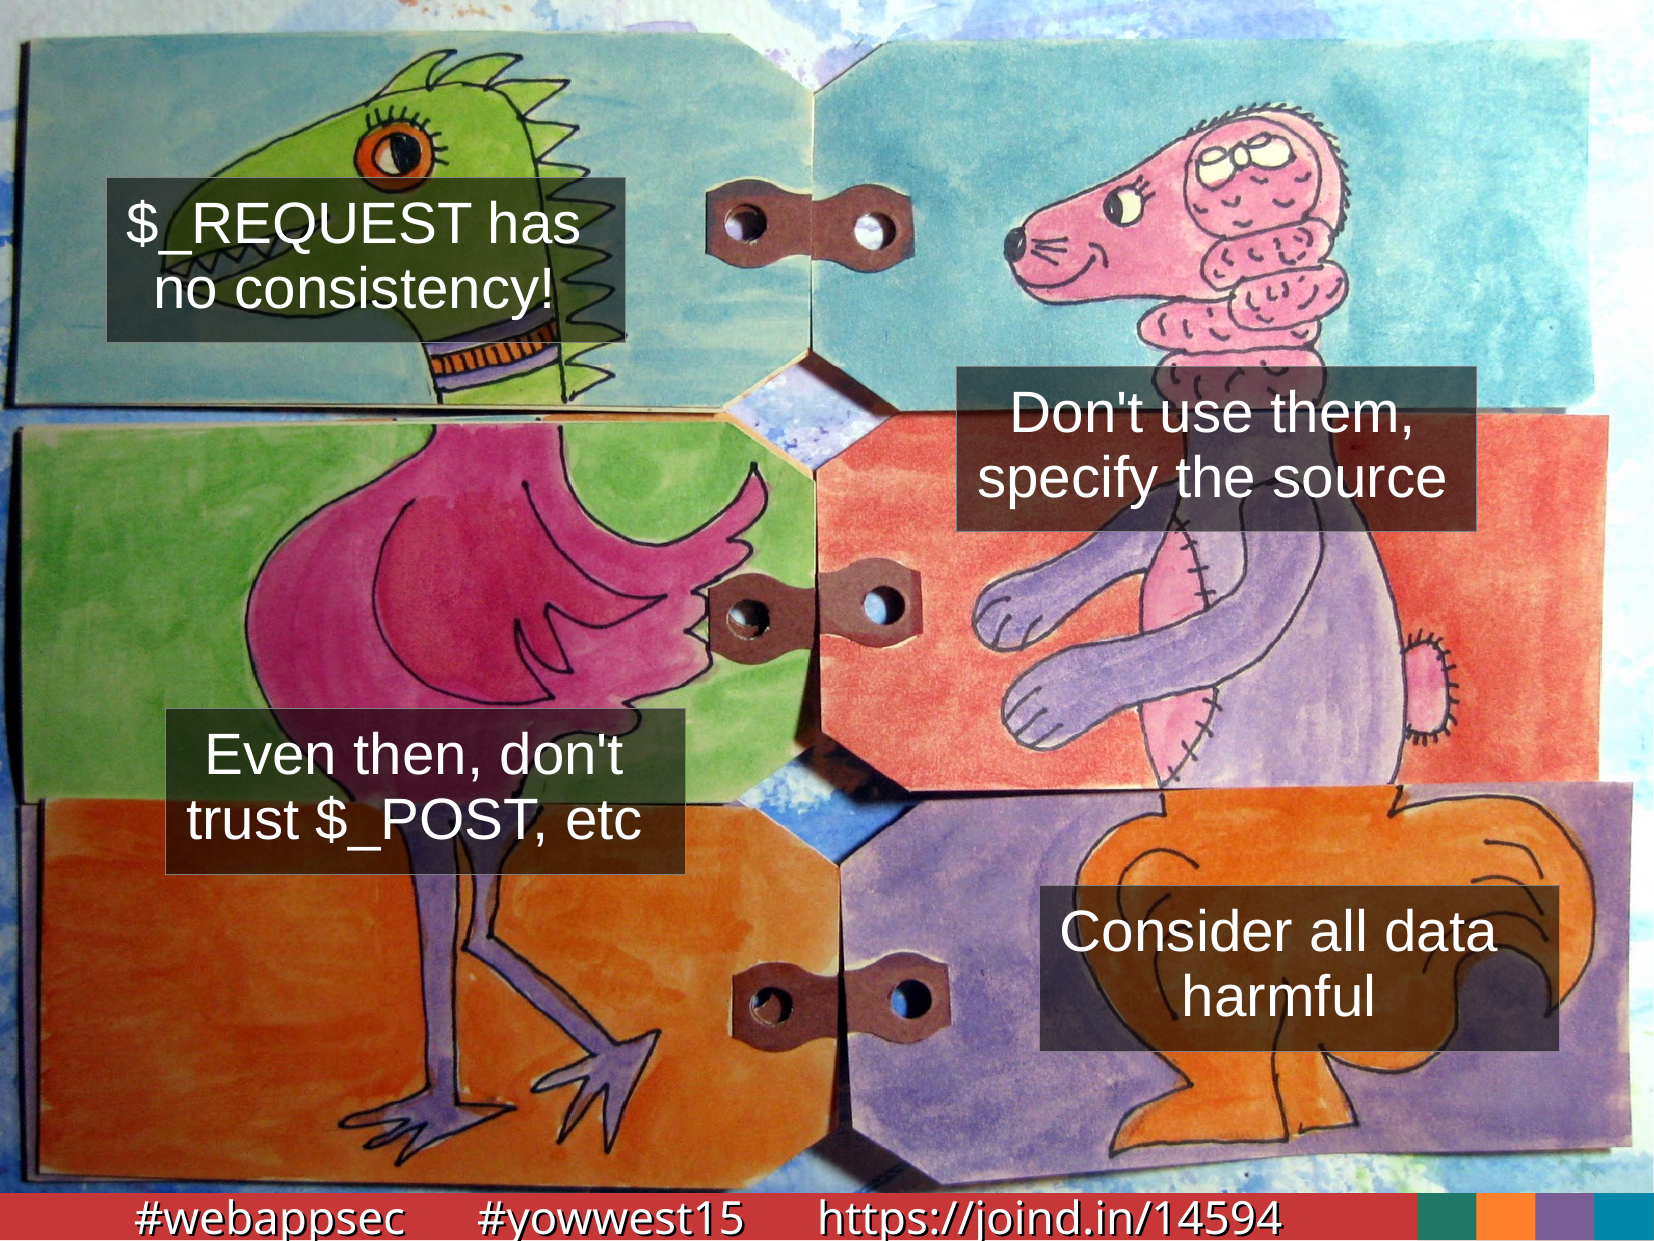

$_REQUEST has no consistency!
Don't use them, specify the source
Even then, don't trust $_POST, etc
Consider all data harmful